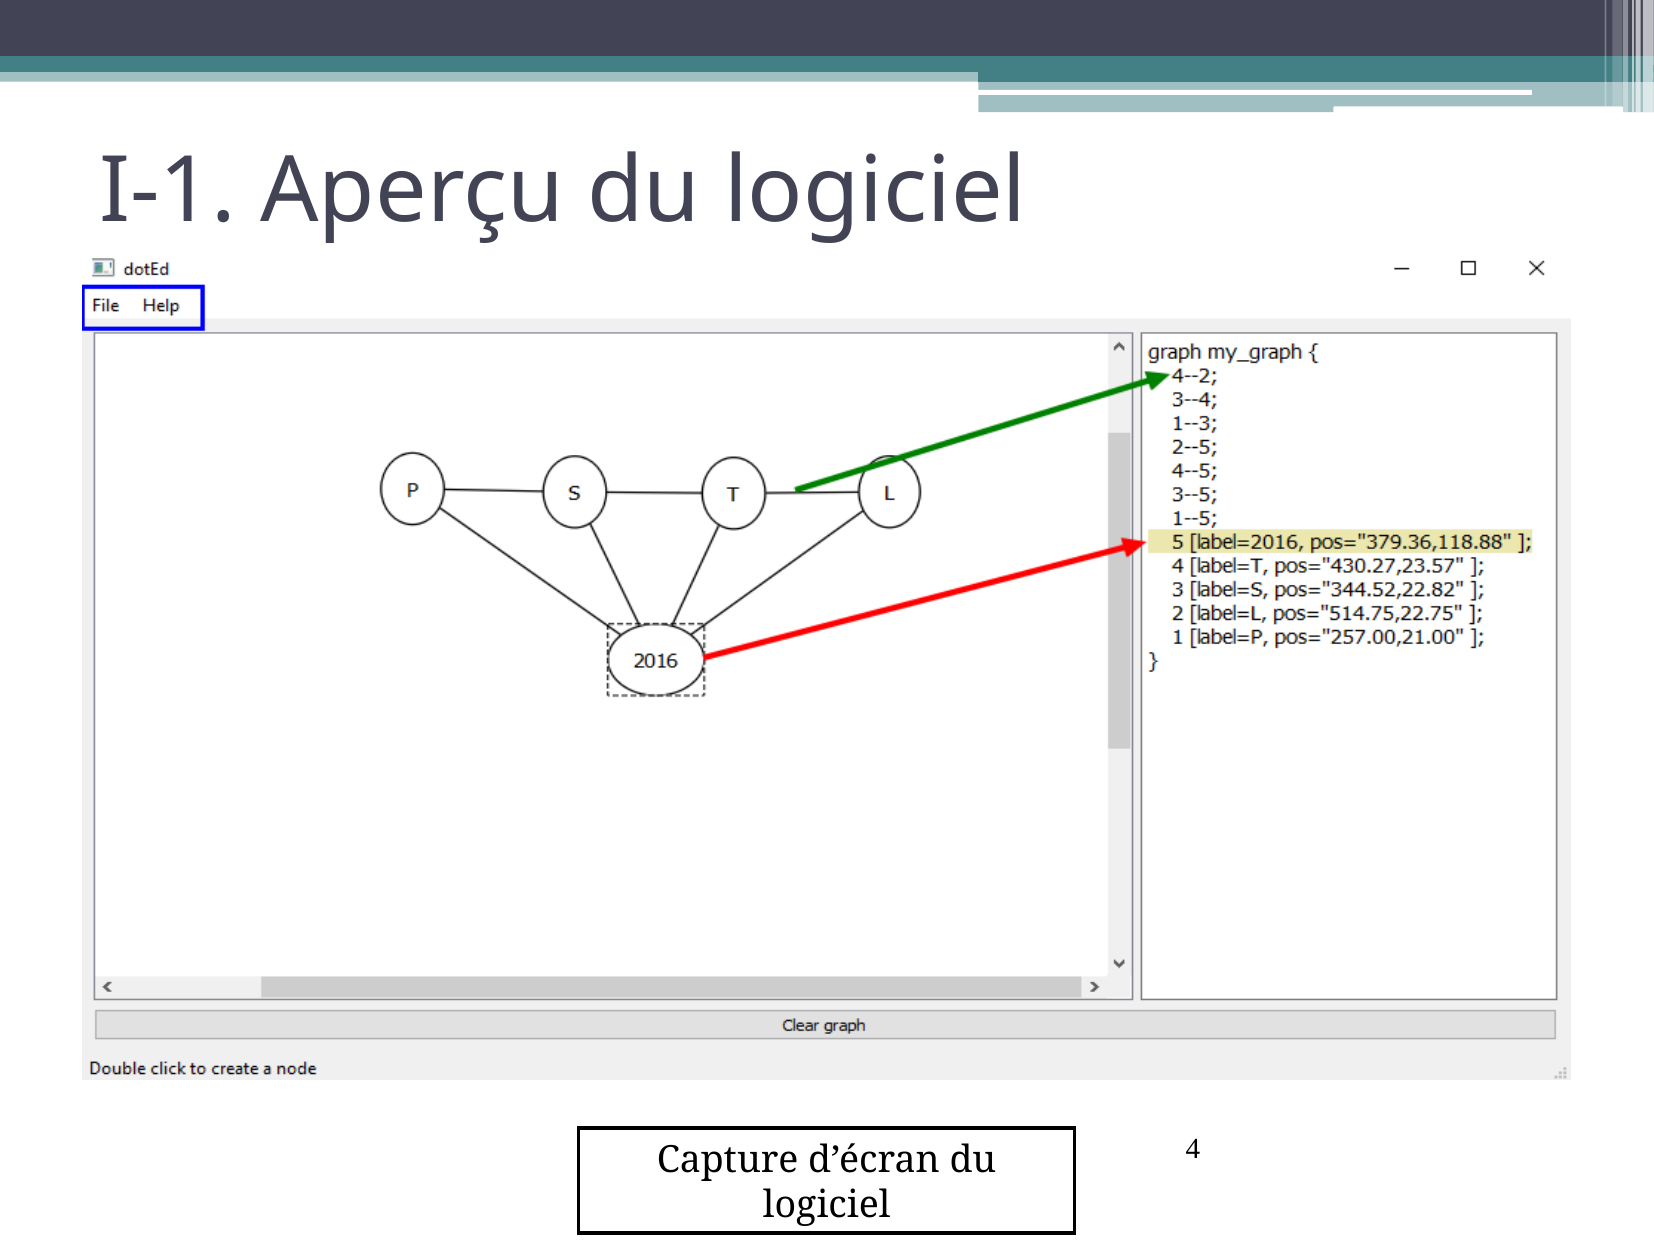

# I-1. Aperçu du logiciel
Capture d’écran du logiciel